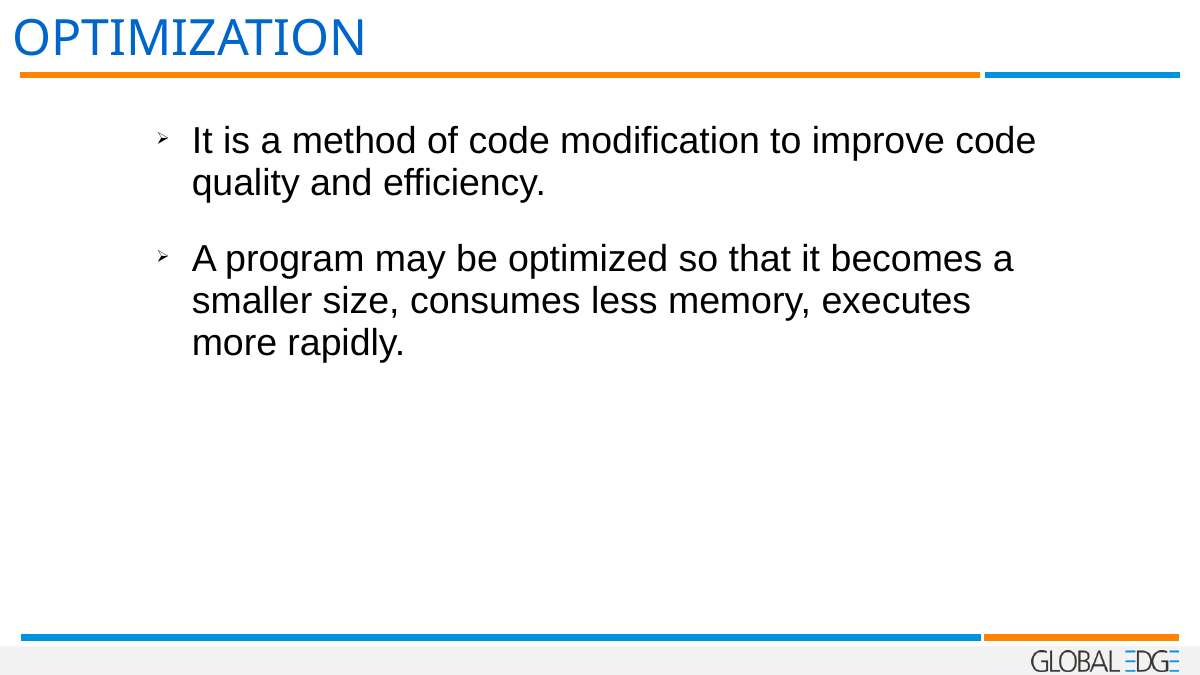

# OPTIMIZATION
It is a method of code modification to improve code quality and efficiency.
A program may be optimized so that it becomes a smaller size, consumes less memory, executes more rapidly.